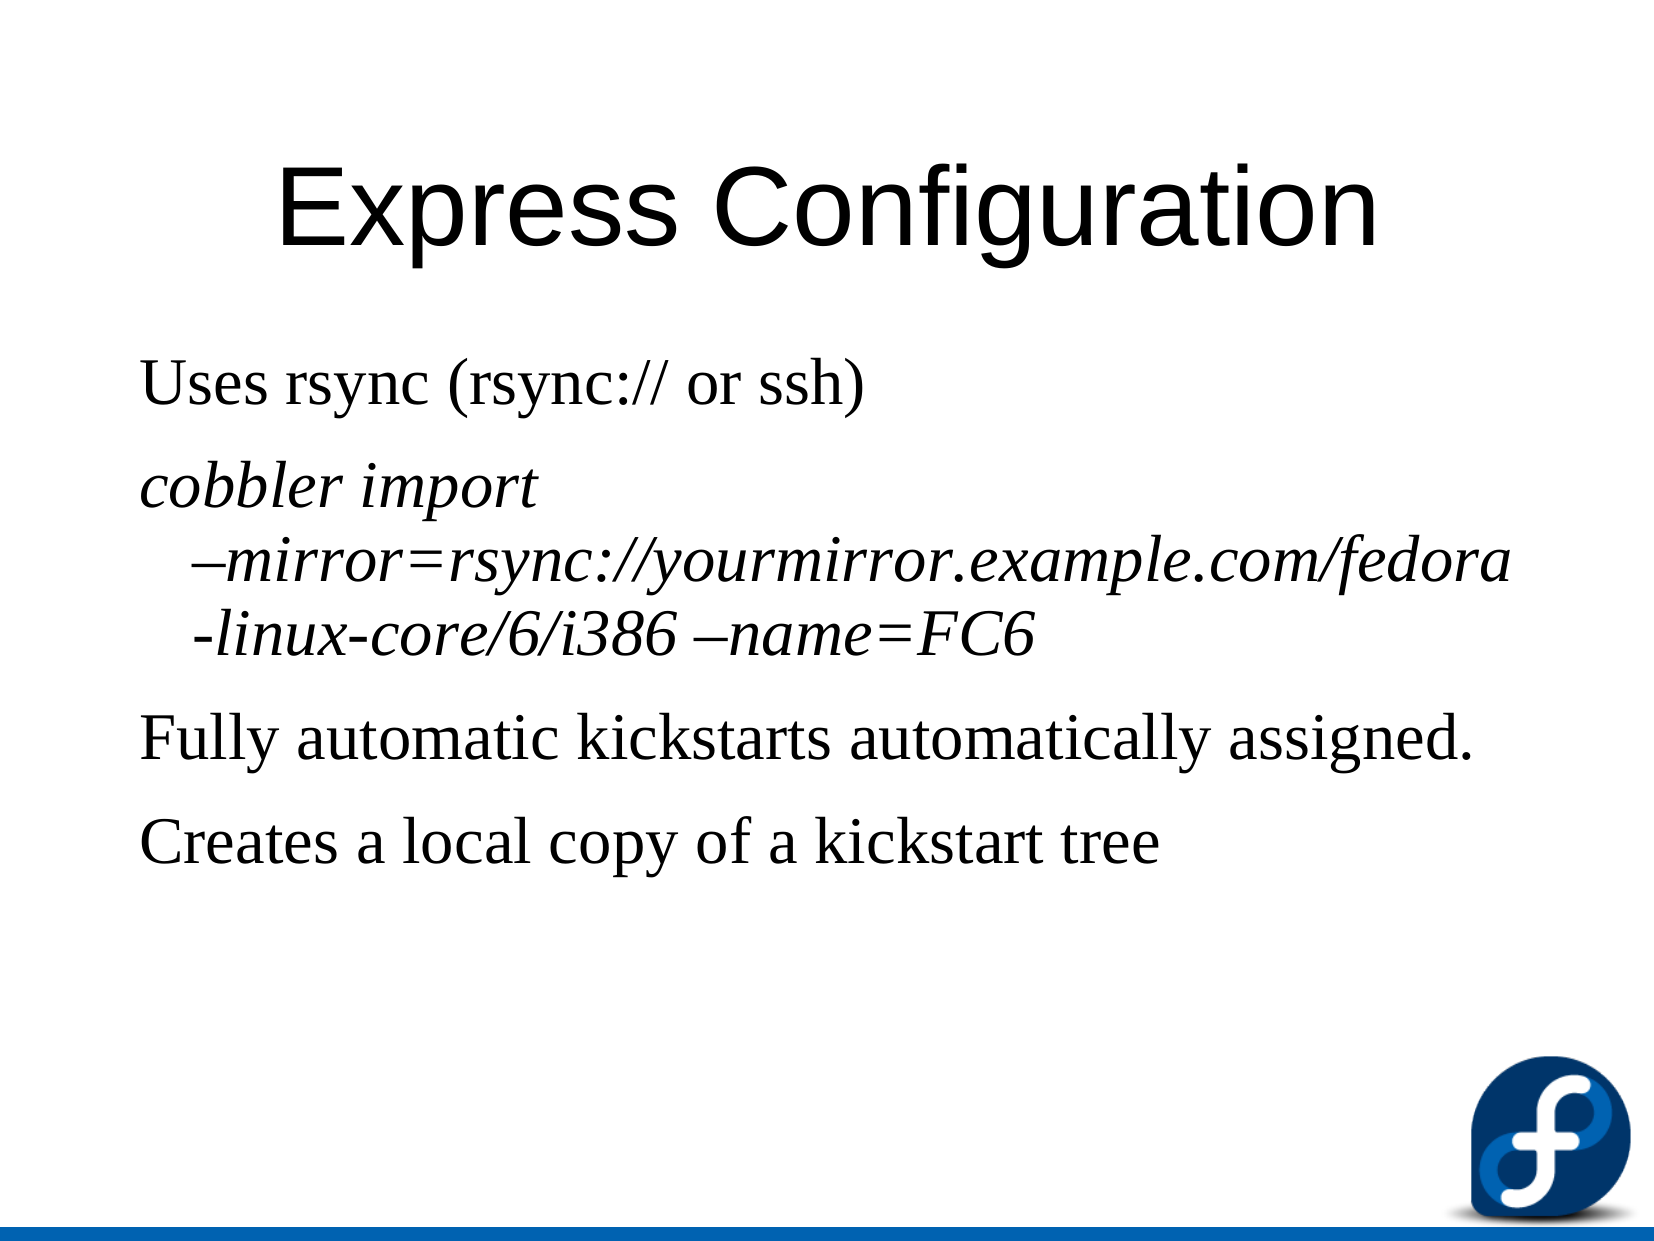

# Express Configuration
Uses rsync (rsync:// or ssh)
cobbler import –mirror=rsync://yourmirror.example.com/fedora-linux-core/6/i386 –name=FC6
Fully automatic kickstarts automatically assigned.
Creates a local copy of a kickstart tree